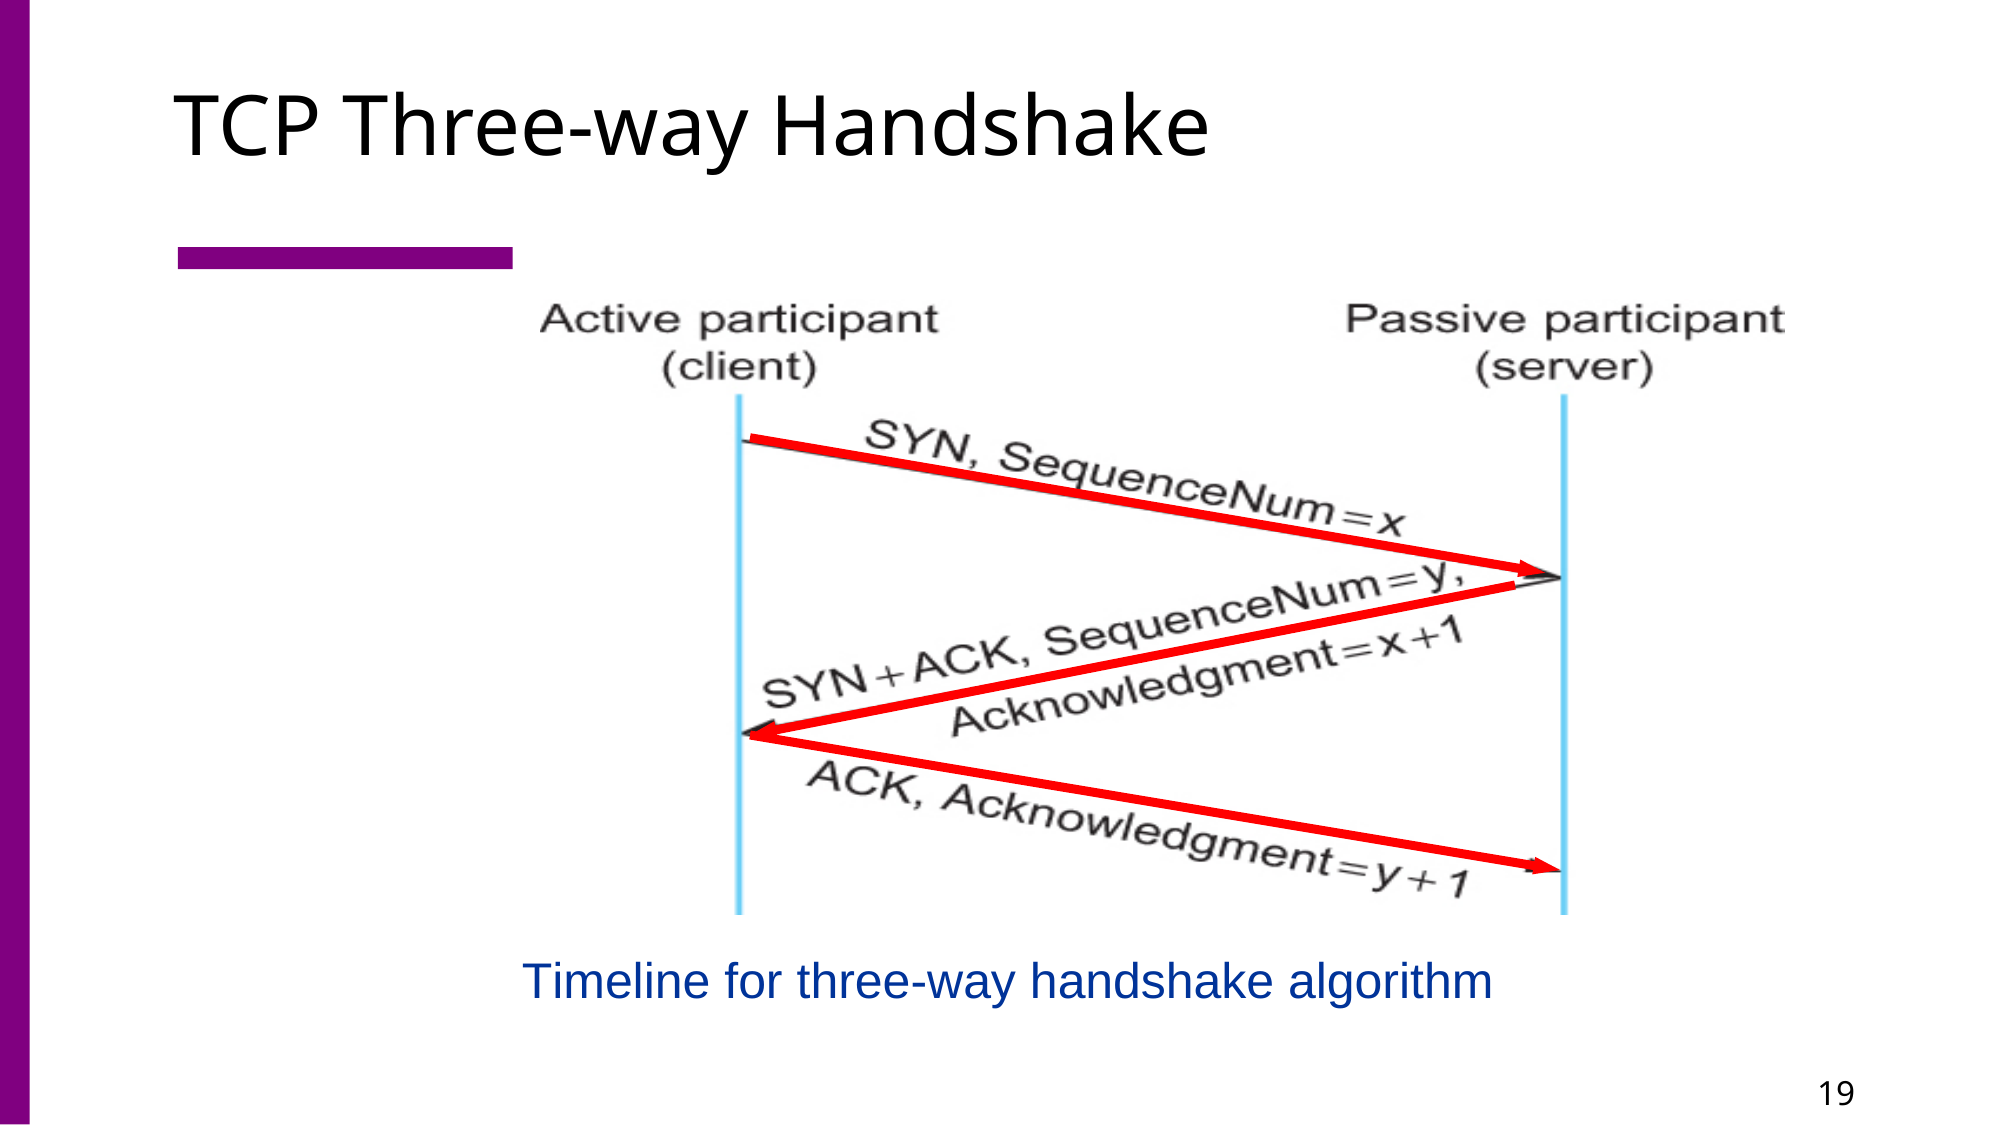

# TCP Three-way Handshake
Timeline for three-way handshake algorithm